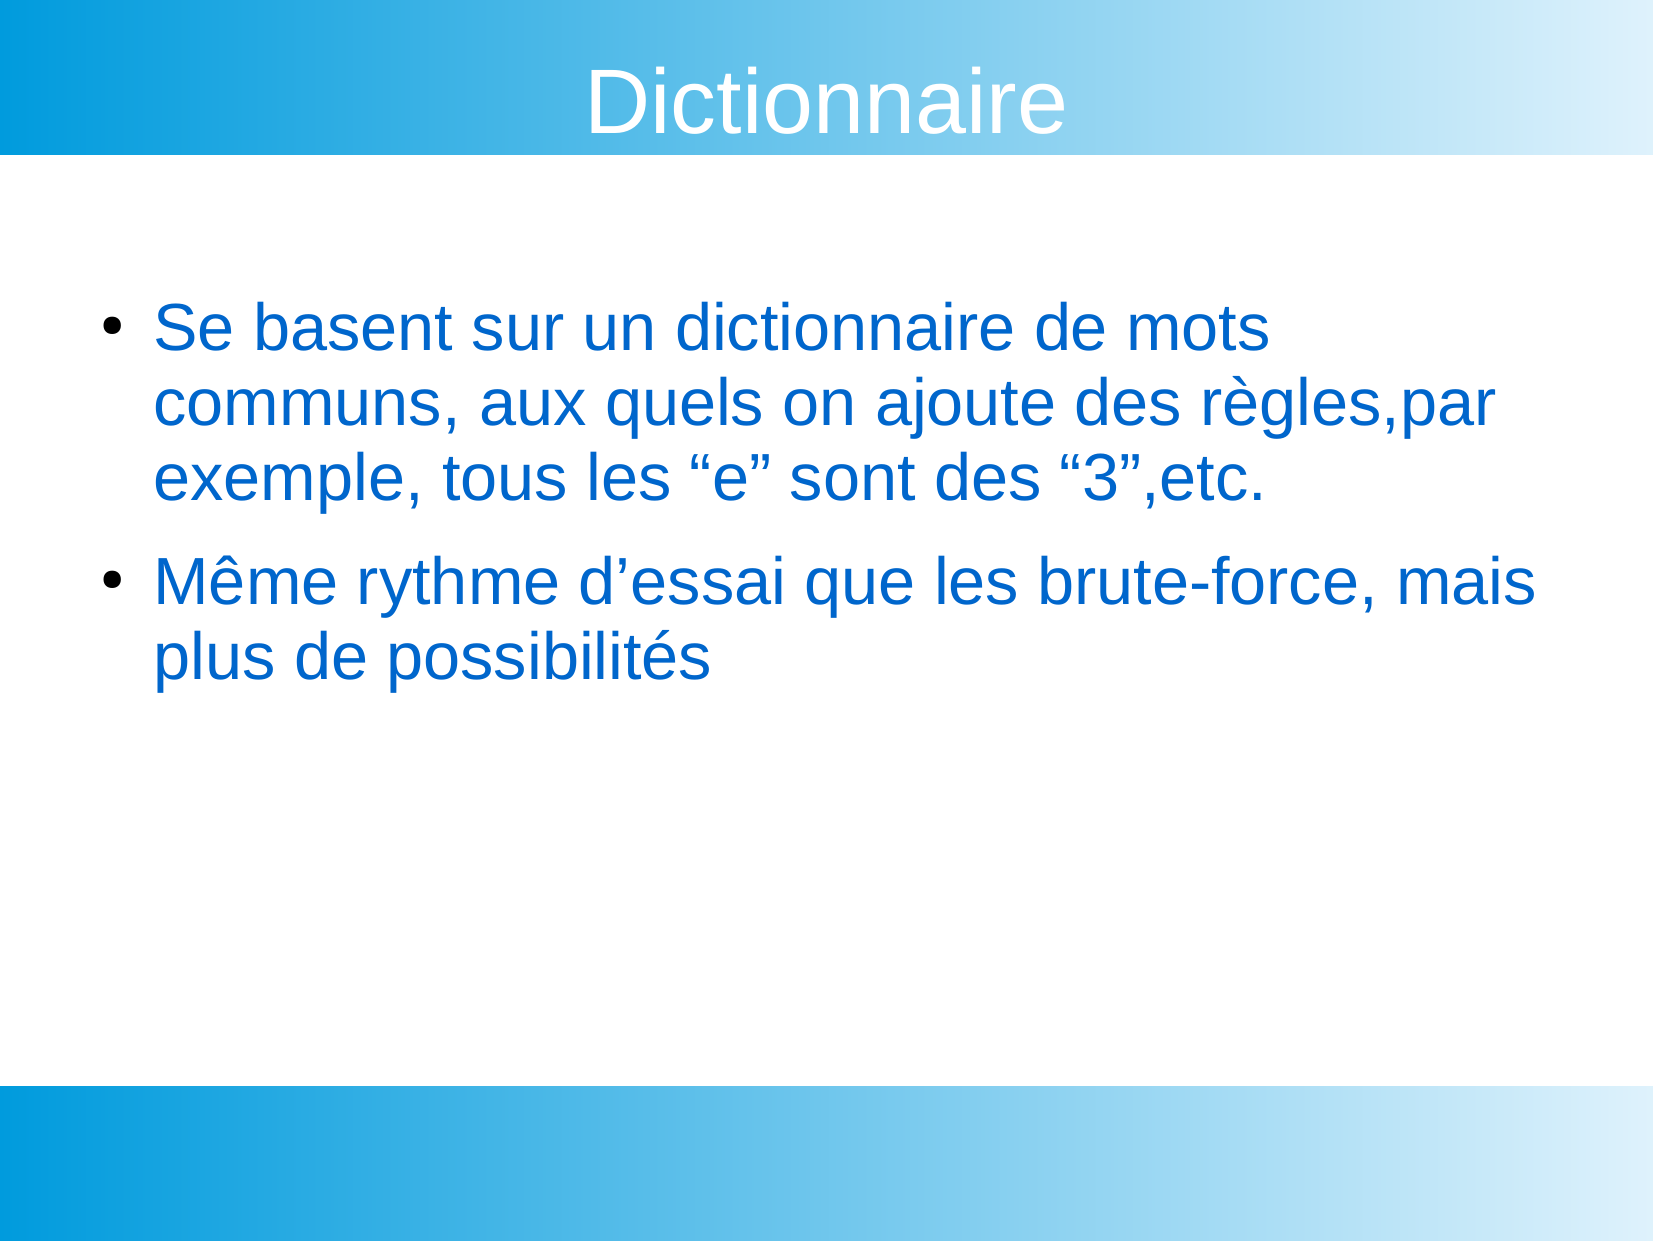

# Dictionnaire
Se basent sur un dictionnaire de mots communs, aux quels on ajoute des règles,par exemple, tous les “e” sont des “3”,etc.
Même rythme d’essai que les brute-force, mais plus de possibilités